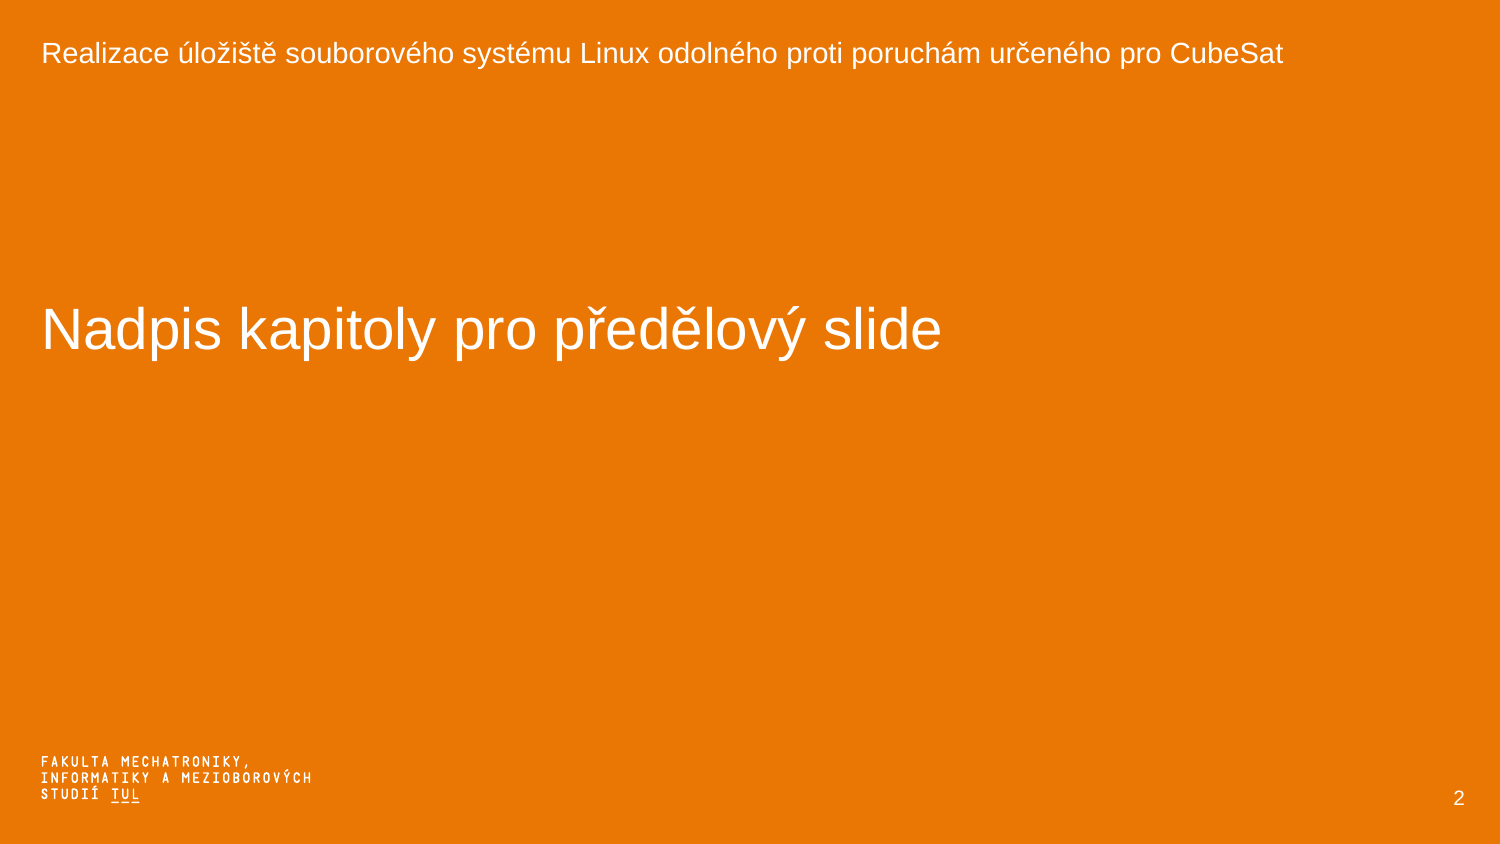

Realizace úložiště souborového systému Linux odolného proti poruchám určeného pro CubeSat
# Nadpis kapitoly pro předělový slide